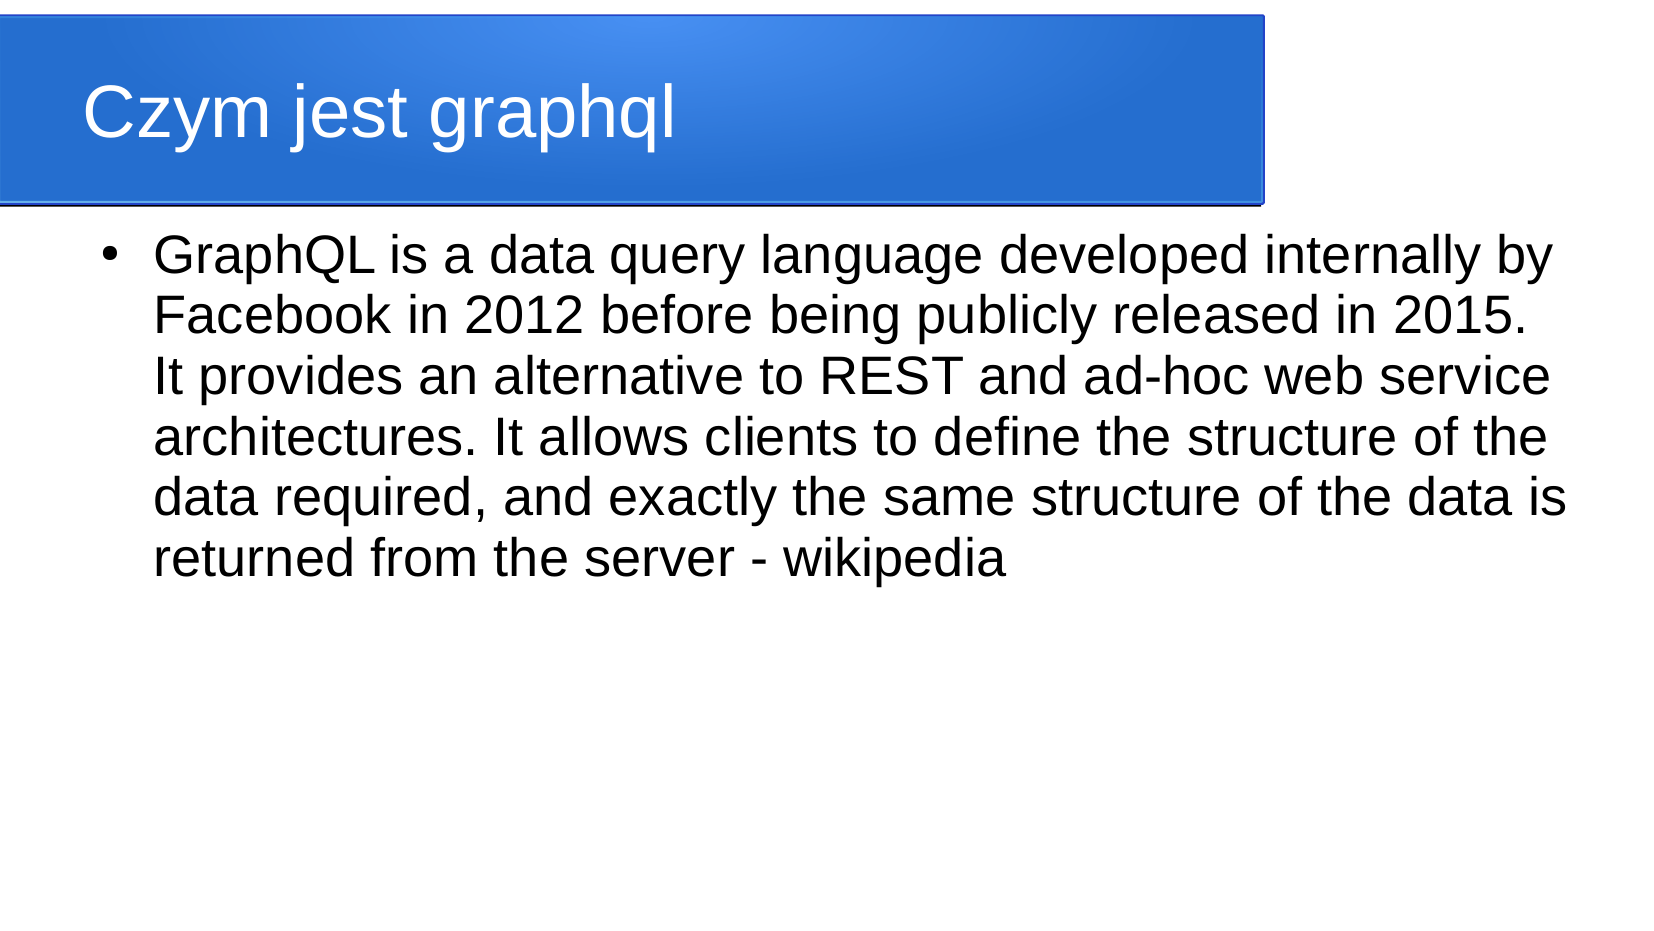

# Czym jest graphql
GraphQL is a data query language developed internally by Facebook in 2012 before being publicly released in 2015. It provides an alternative to REST and ad-hoc web service architectures. It allows clients to define the structure of the data required, and exactly the same structure of the data is returned from the server - wikipedia